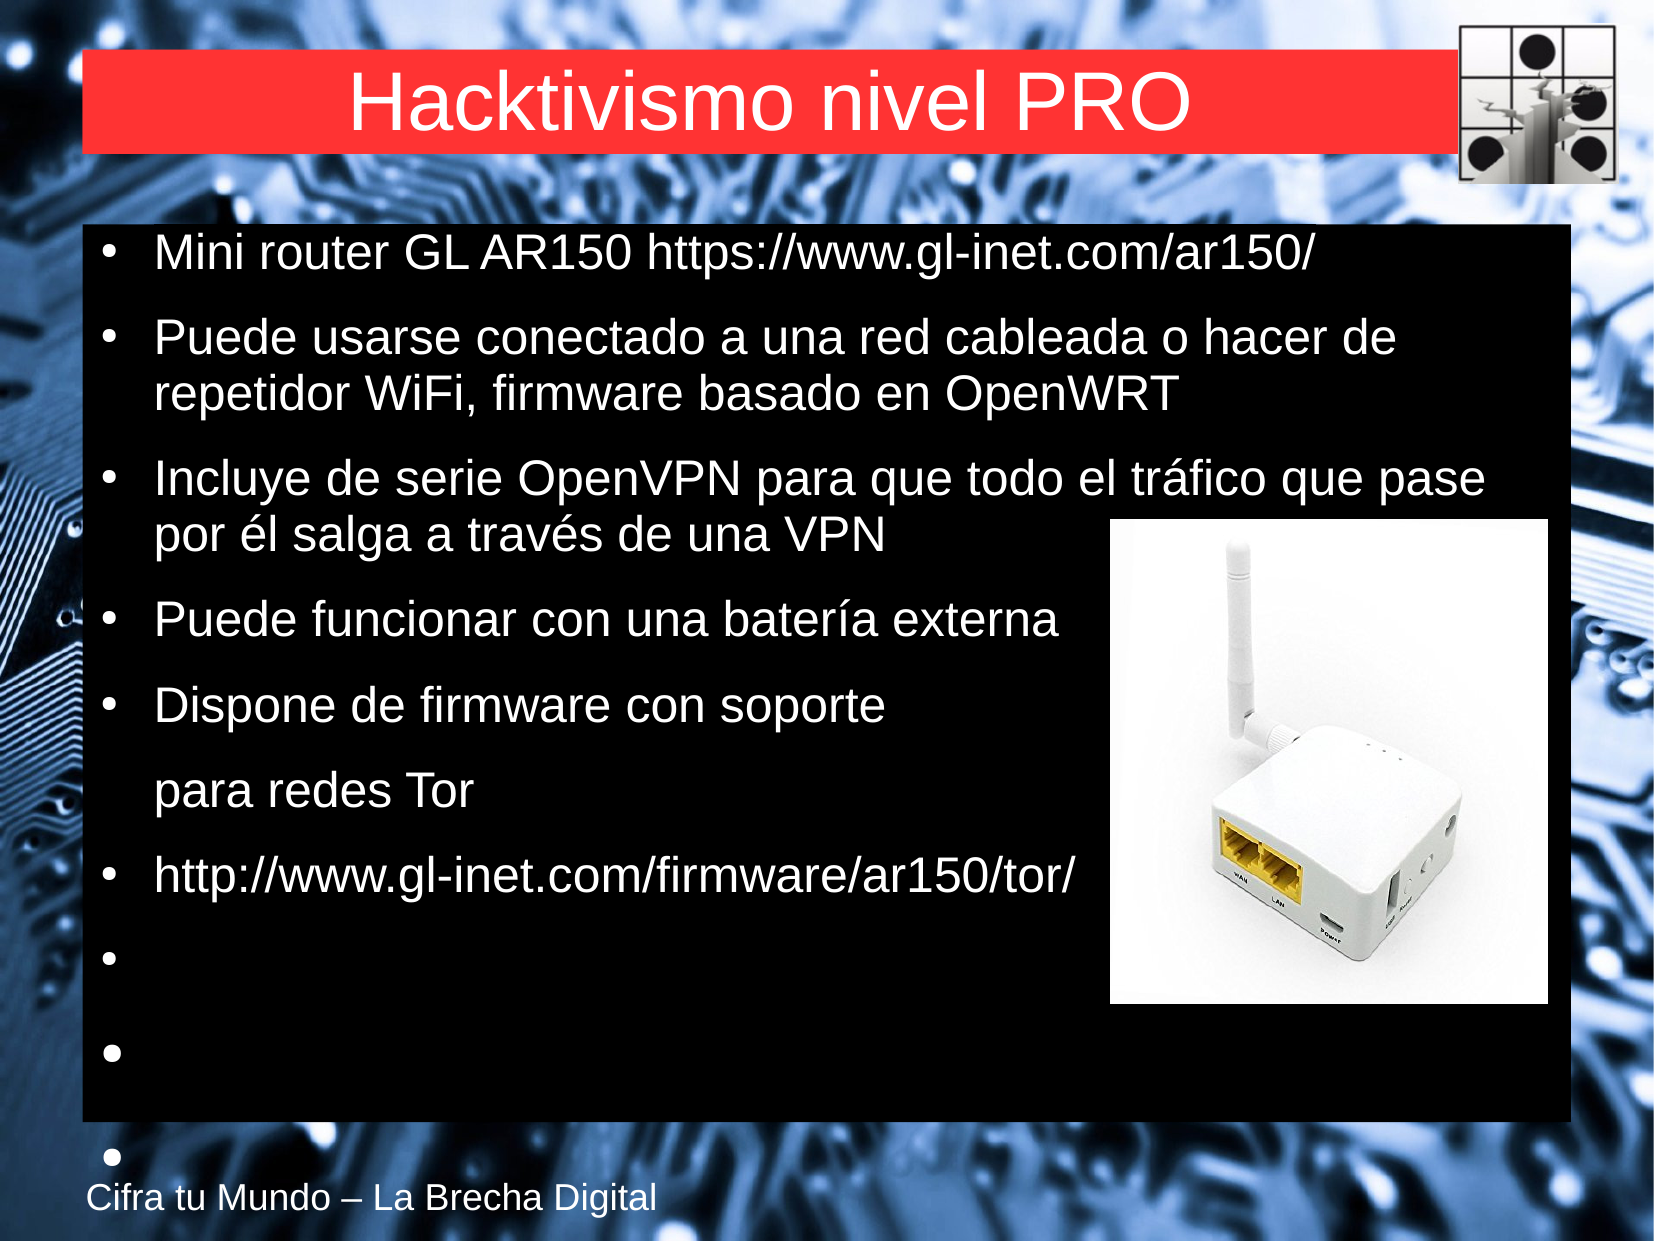

Tráfico de datos seguro con Tor y/o VPN
Hacktivismo nivel PRO
# Mini router GL AR150 https://www.gl-inet.com/ar150/
Puede usarse conectado a una red cableada o hacer de repetidor WiFi, firmware basado en OpenWRT
Incluye de serie OpenVPN para que todo el tráfico que pase por él salga a través de una VPN
Puede funcionar con una batería externa
Dispone de firmware con soporte
para redes Tor
http://www.gl-inet.com/firmware/ar150/tor/
Cifra tu Mundo – La Brecha Digital